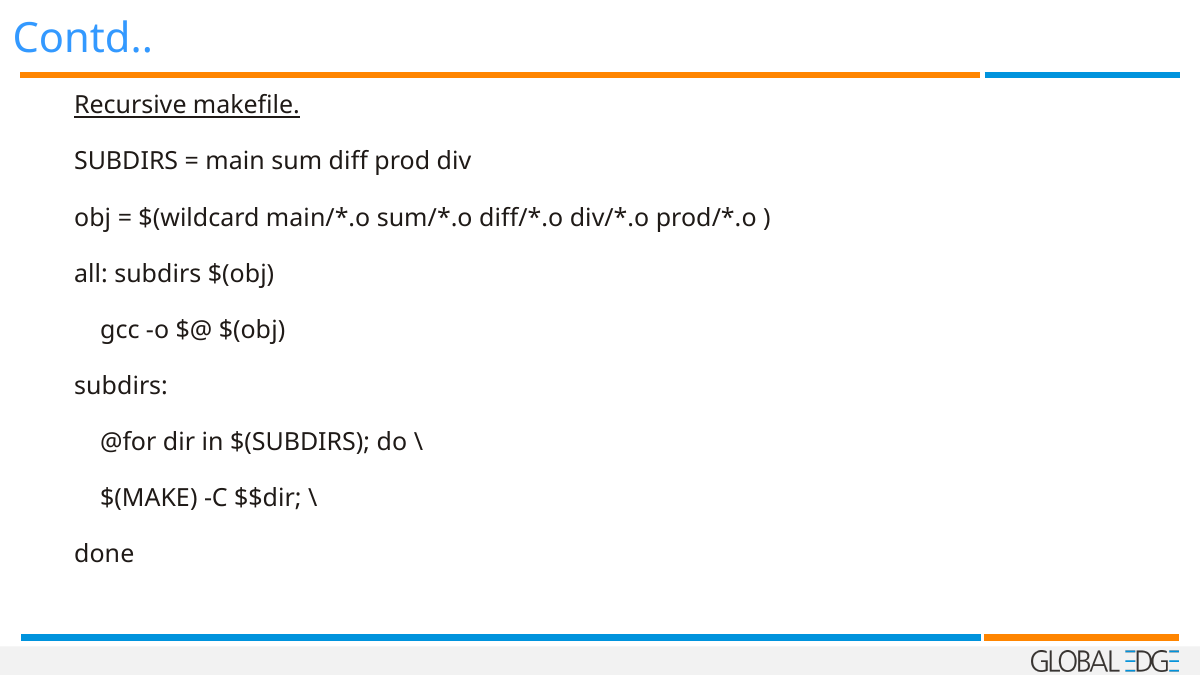

# Contd..
Recursive makefile.
SUBDIRS = main sum diff prod div
obj = $(wildcard main/*.o sum/*.o diff/*.o div/*.o prod/*.o )
all: subdirs $(obj)
 gcc -o $@ $(obj)
subdirs:
 @for dir in $(SUBDIRS); do \
 $(MAKE) -C $$dir; \
done